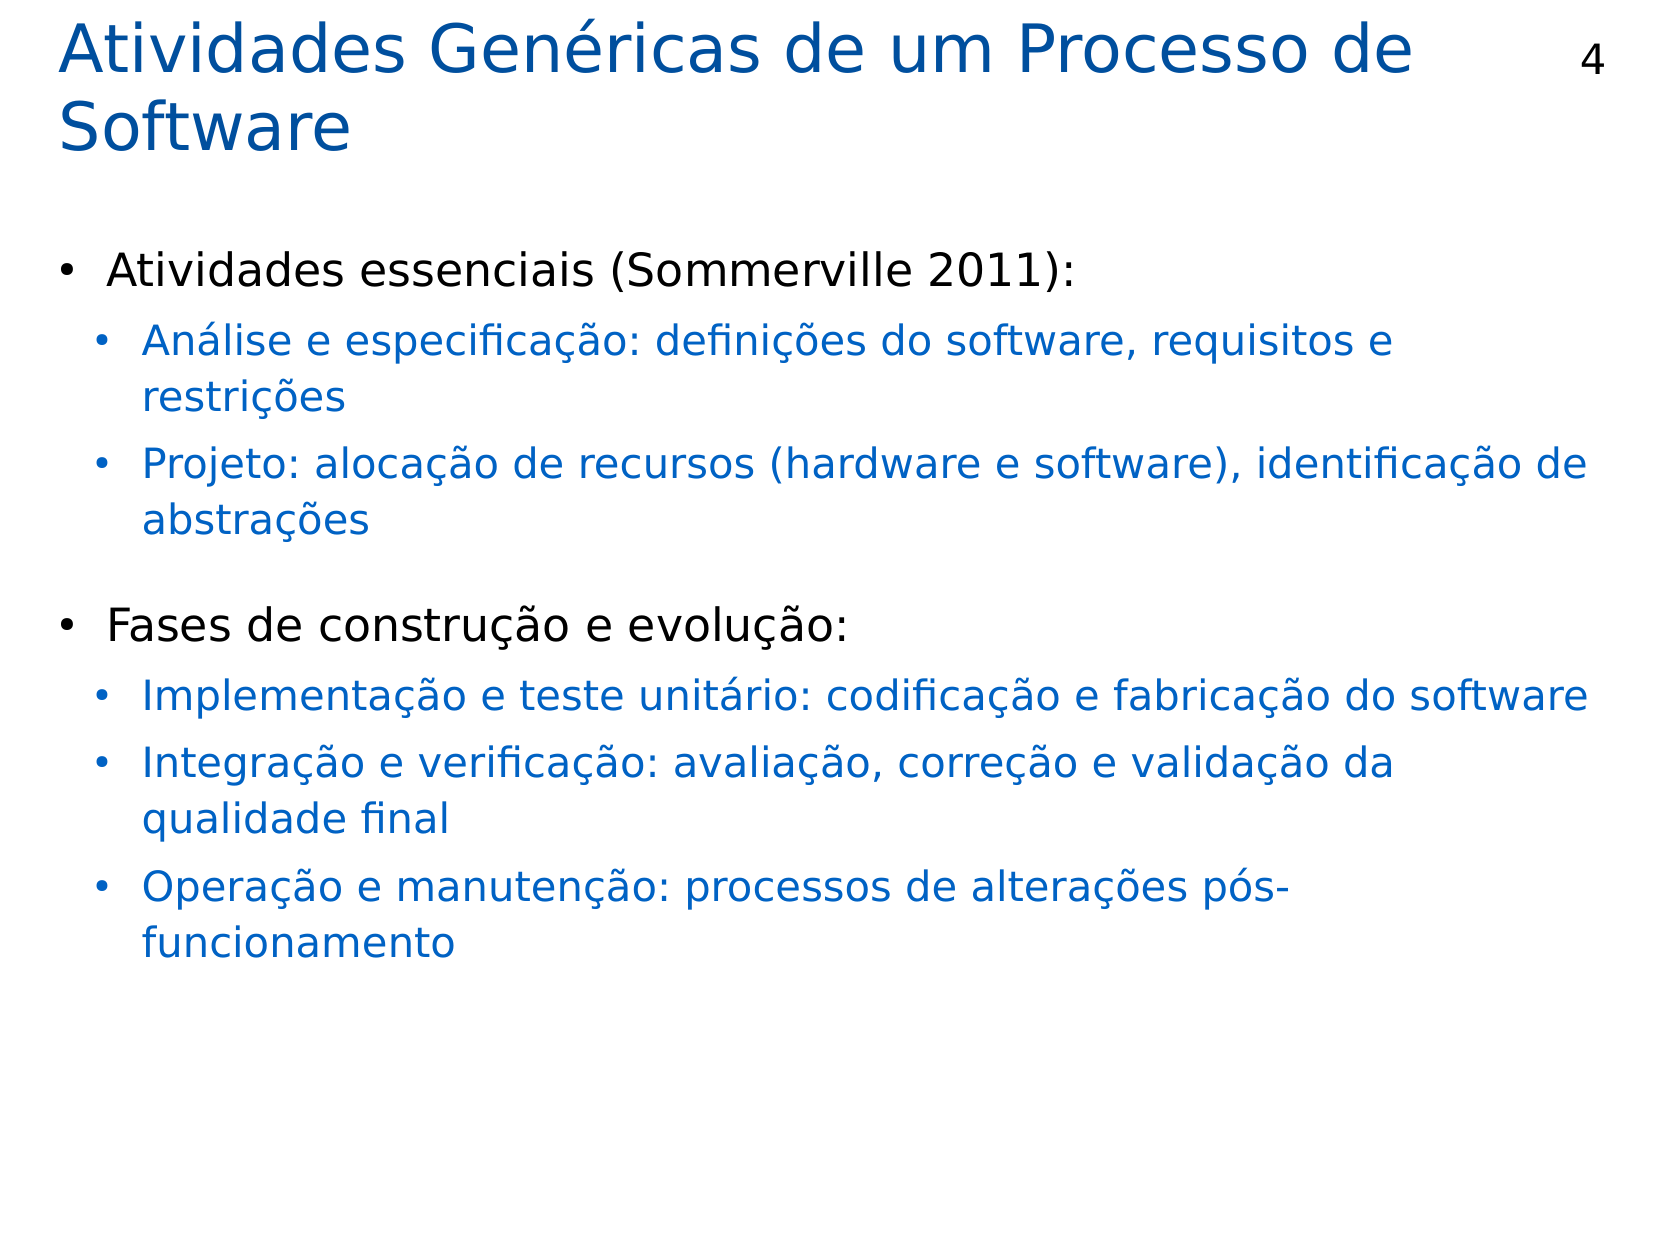

# Atividades Genéricas de um Processo de Software
4
Atividades essenciais (Sommerville 2011):
Análise e especificação: definições do software, requisitos e restrições
Projeto: alocação de recursos (hardware e software), identificação de abstrações
Fases de construção e evolução:
Implementação e teste unitário: codificação e fabricação do software
Integração e verificação: avaliação, correção e validação da qualidade final
Operação e manutenção: processos de alterações pós-funcionamento